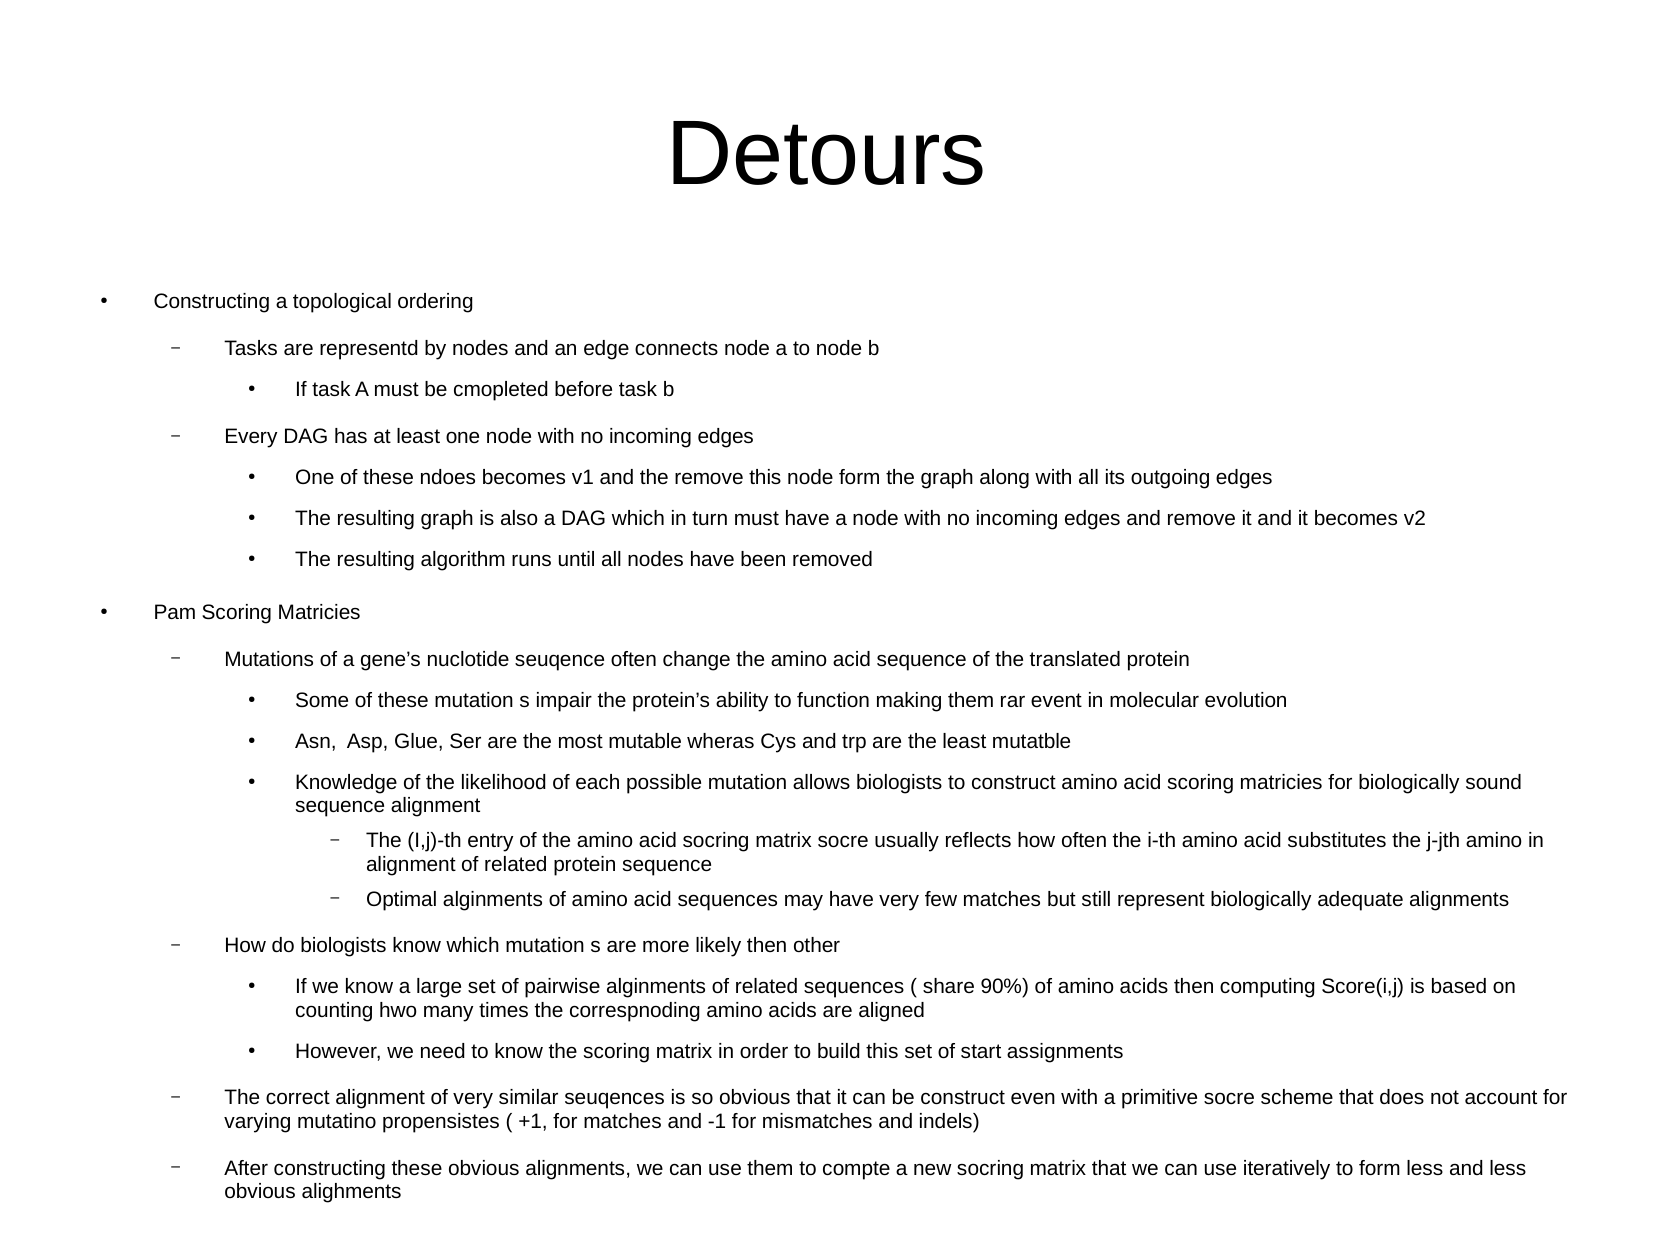

# Detours
Constructing a topological ordering
Tasks are representd by nodes and an edge connects node a to node b
If task A must be cmopleted before task b
Every DAG has at least one node with no incoming edges
One of these ndoes becomes v1 and the remove this node form the graph along with all its outgoing edges
The resulting graph is also a DAG which in turn must have a node with no incoming edges and remove it and it becomes v2
The resulting algorithm runs until all nodes have been removed
Pam Scoring Matricies
Mutations of a gene’s nuclotide seuqence often change the amino acid sequence of the translated protein
Some of these mutation s impair the protein’s ability to function making them rar event in molecular evolution
Asn, Asp, Glue, Ser are the most mutable wheras Cys and trp are the least mutatble
Knowledge of the likelihood of each possible mutation allows biologists to construct amino acid scoring matricies for biologically sound sequence alignment
The (I,j)-th entry of the amino acid socring matrix socre usually reflects how often the i-th amino acid substitutes the j-jth amino in alignment of related protein sequence
Optimal alginments of amino acid sequences may have very few matches but still represent biologically adequate alignments
How do biologists know which mutation s are more likely then other
If we know a large set of pairwise alginments of related sequences ( share 90%) of amino acids then computing Score(i,j) is based on counting hwo many times the correspnoding amino acids are aligned
However, we need to know the scoring matrix in order to build this set of start assignments
The correct alignment of very similar seuqences is so obvious that it can be construct even with a primitive socre scheme that does not account for varying mutatino propensistes ( +1, for matches and -1 for mismatches and indels)
After constructing these obvious alignments, we can use them to compte a new socring matrix that we can use iteratively to form less and less obvious alighments